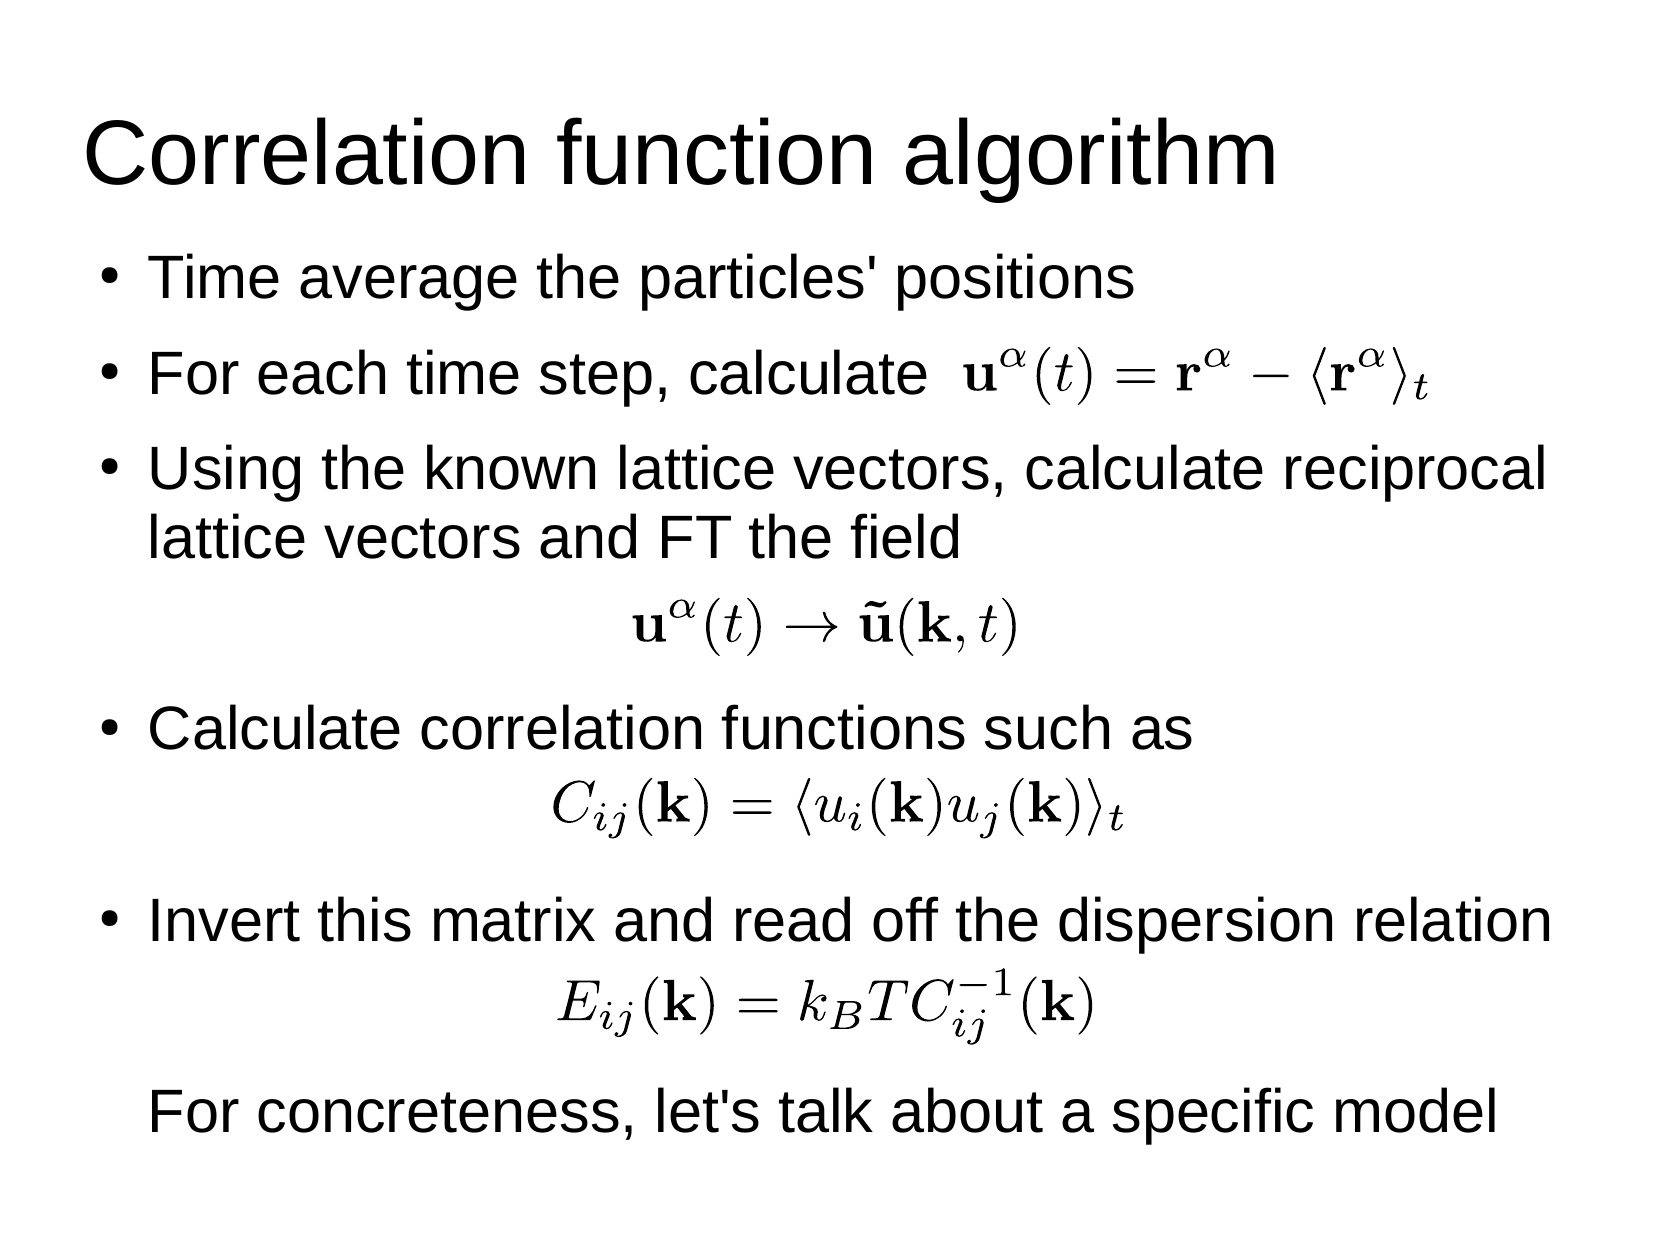

# Correlation function algorithm
Time average the particles' positions
For each time step, calculate
Using the known lattice vectors, calculate reciprocal lattice vectors and FT the field
Calculate correlation functions such as
Invert this matrix and read off the dispersion relation
For concreteness, let's talk about a specific model